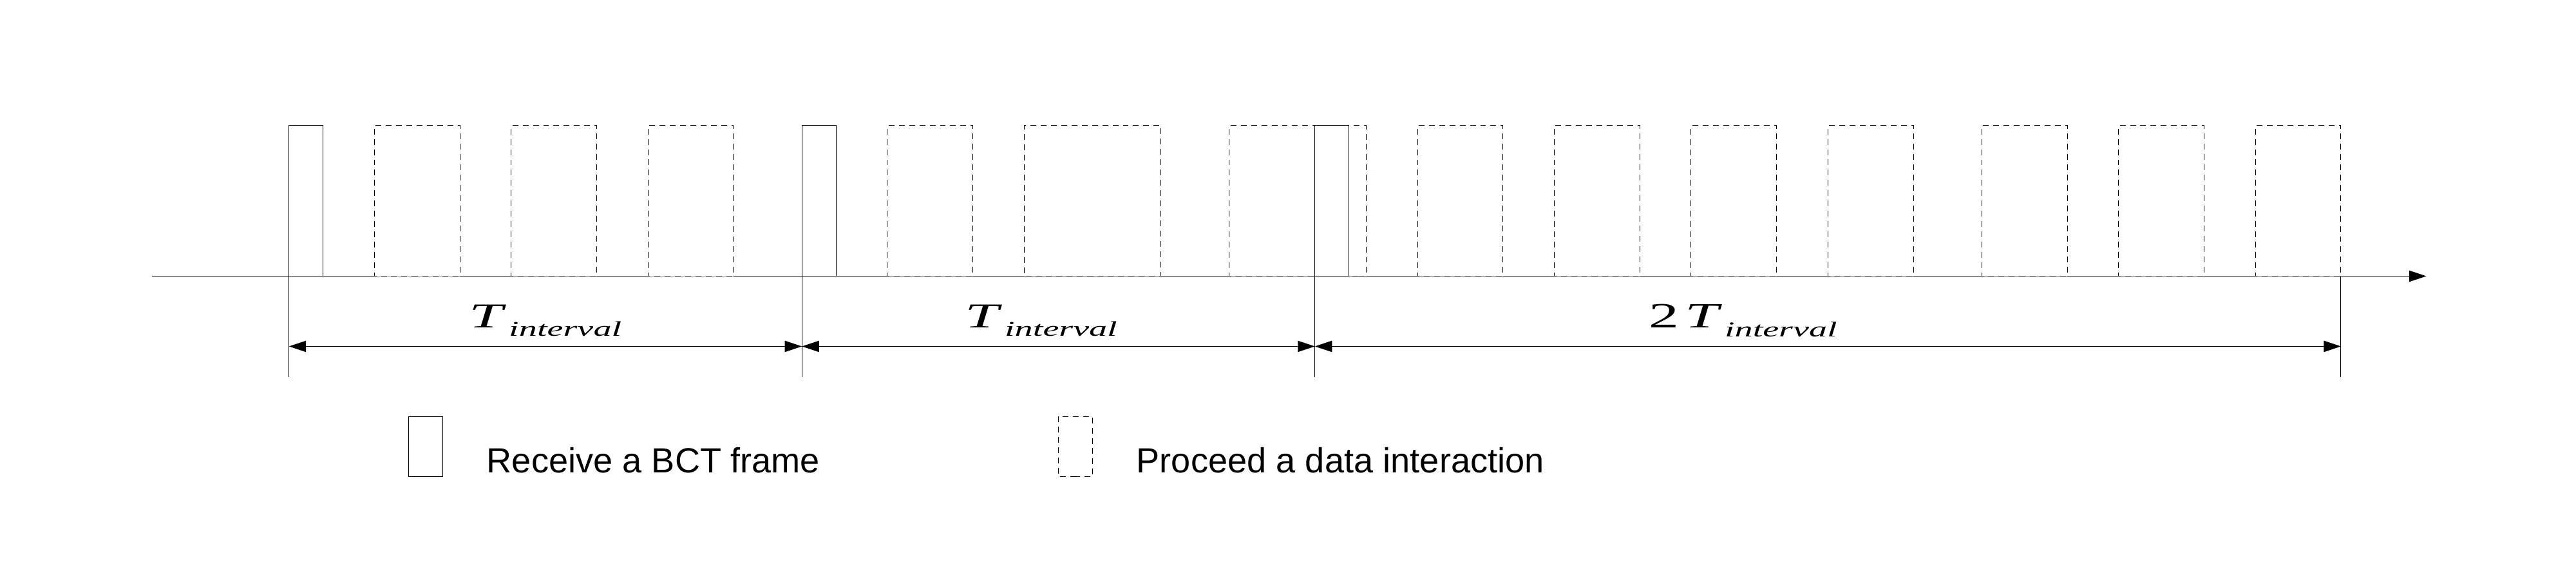

Receive a BCT frame
Proceed a data interaction